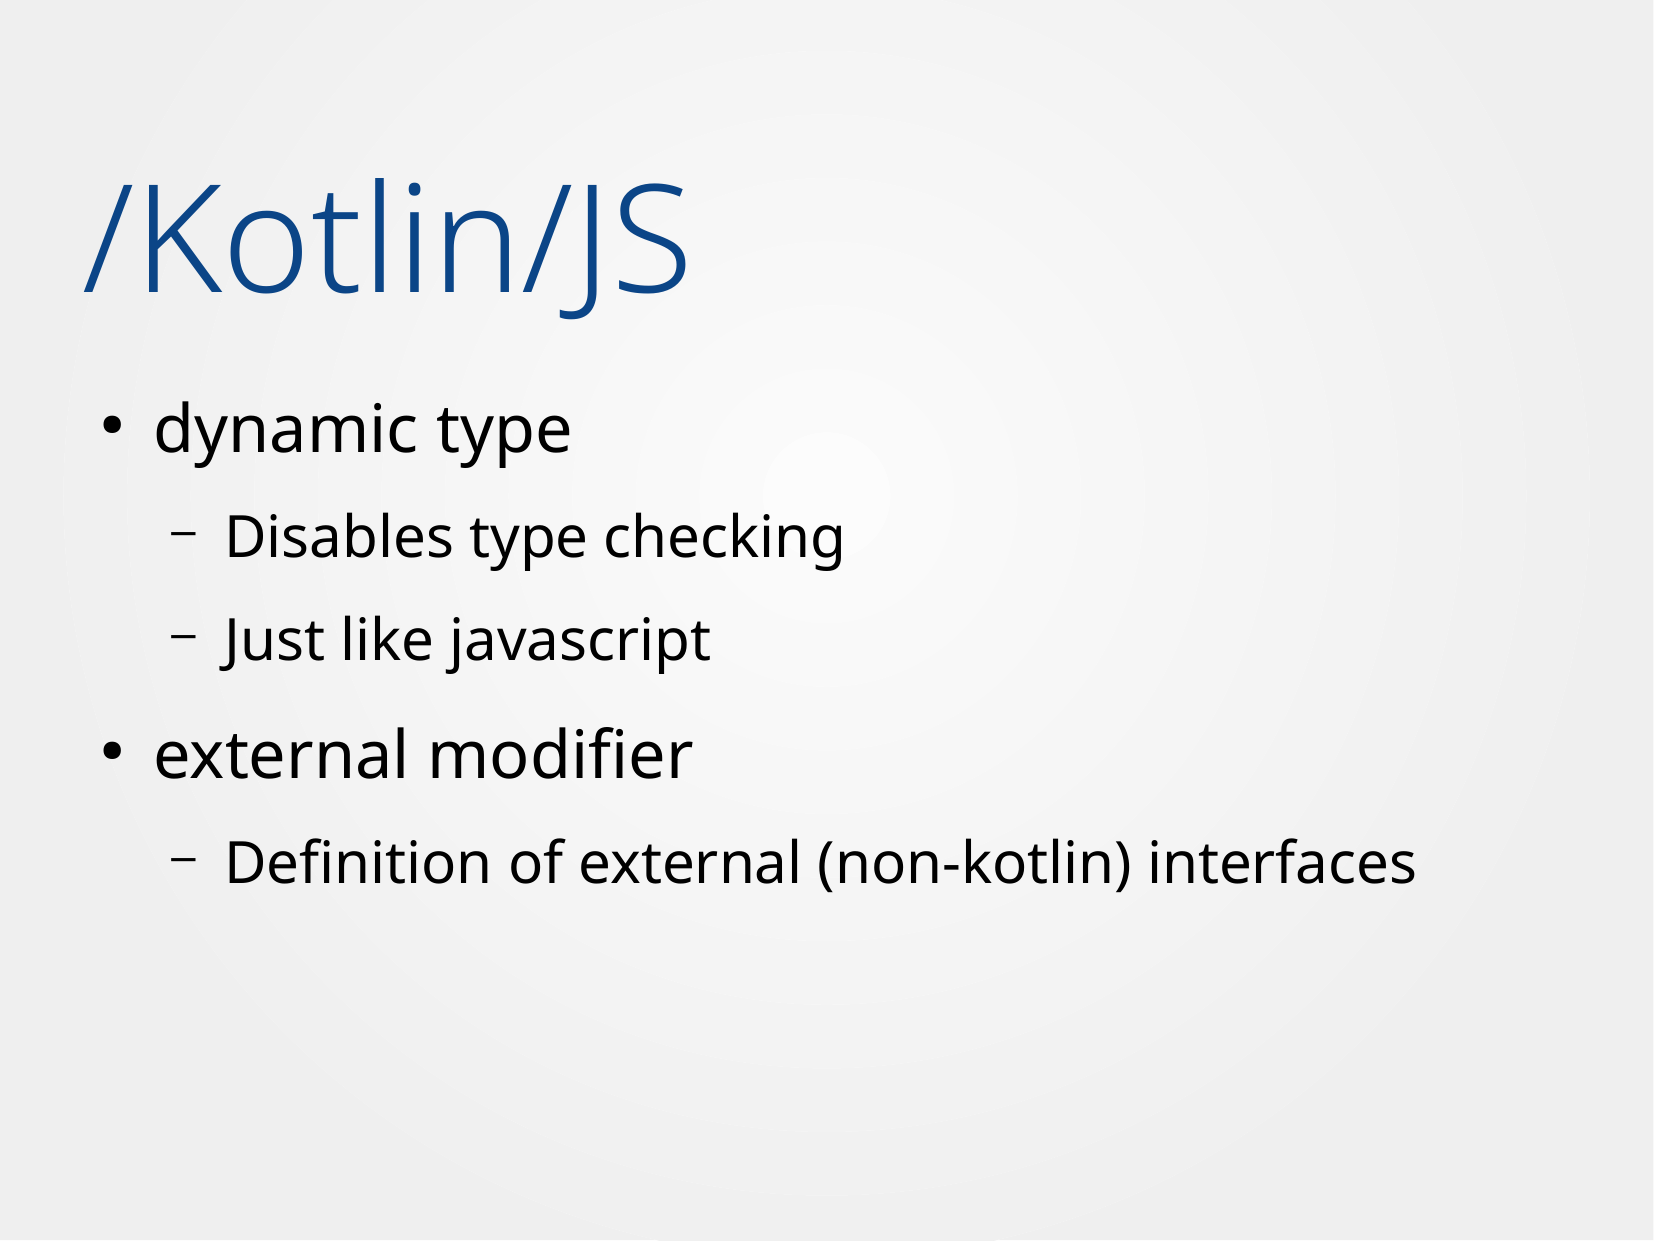

# /Kotlin/JS
dynamic type
Disables type checking
Just like javascript
external modifier
Definition of external (non-kotlin) interfaces